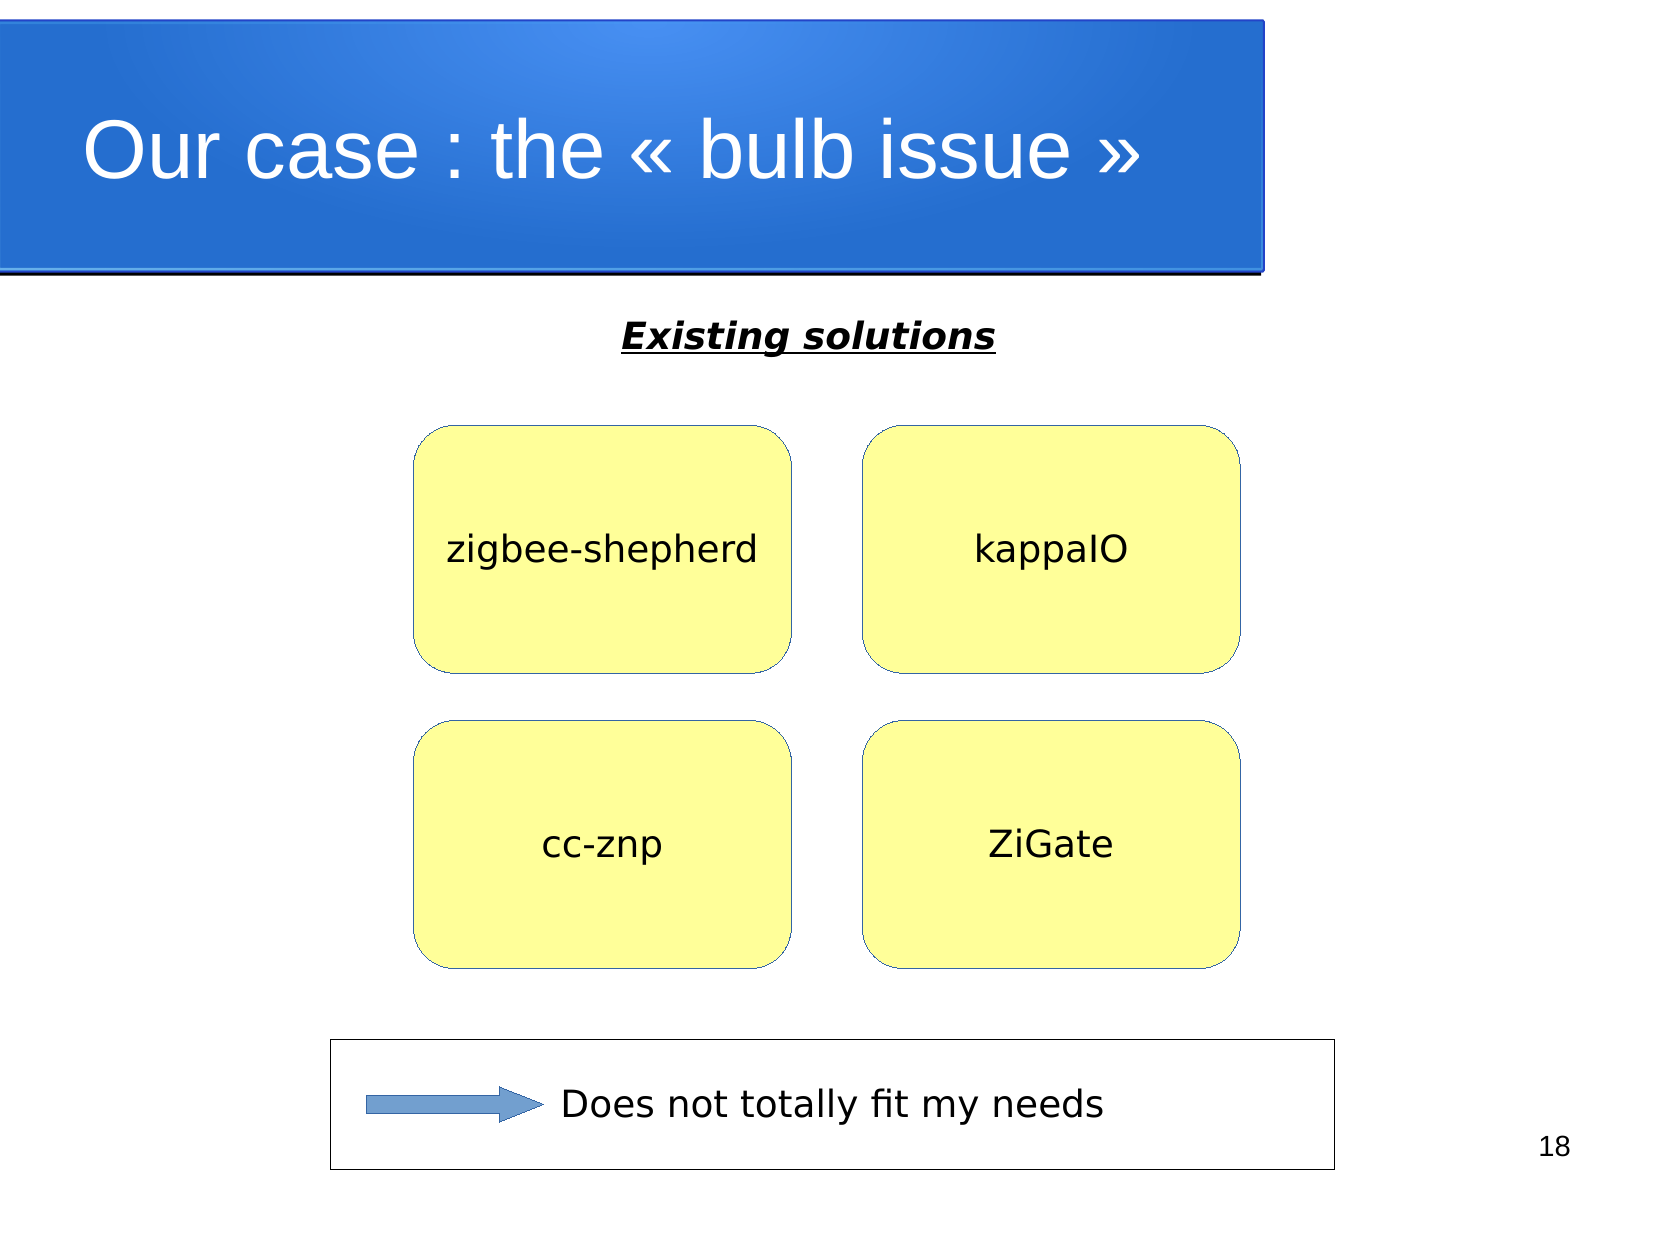

# Our case : the « bulb issue »
Existing solutions
zigbee-shepherd
kappaIO
cc-znp
ZiGate
Does not totally fit my needs
18